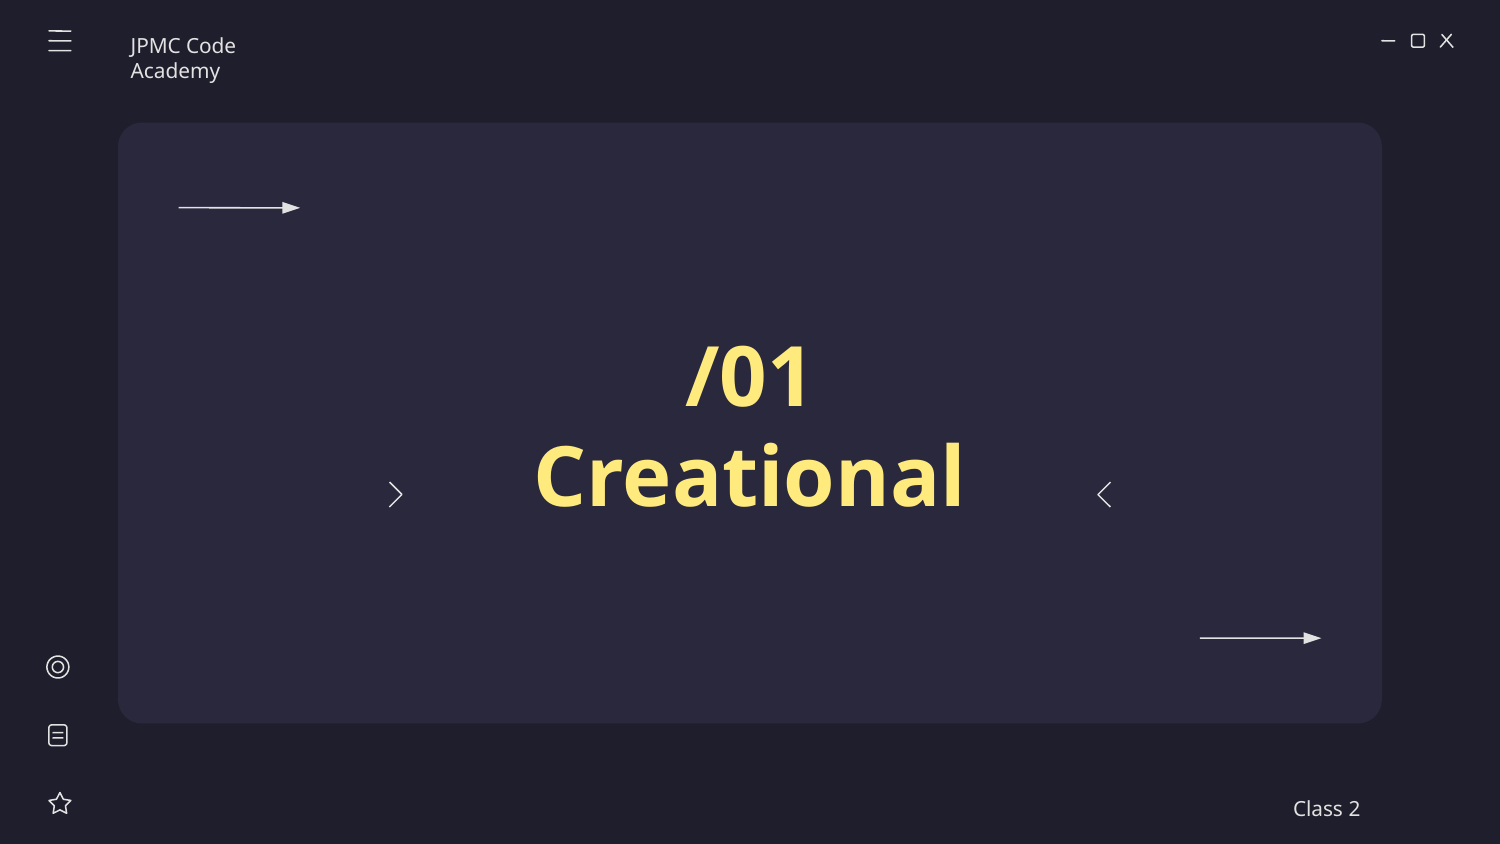

JPMC Code Academy
/01
Creational
Class 2